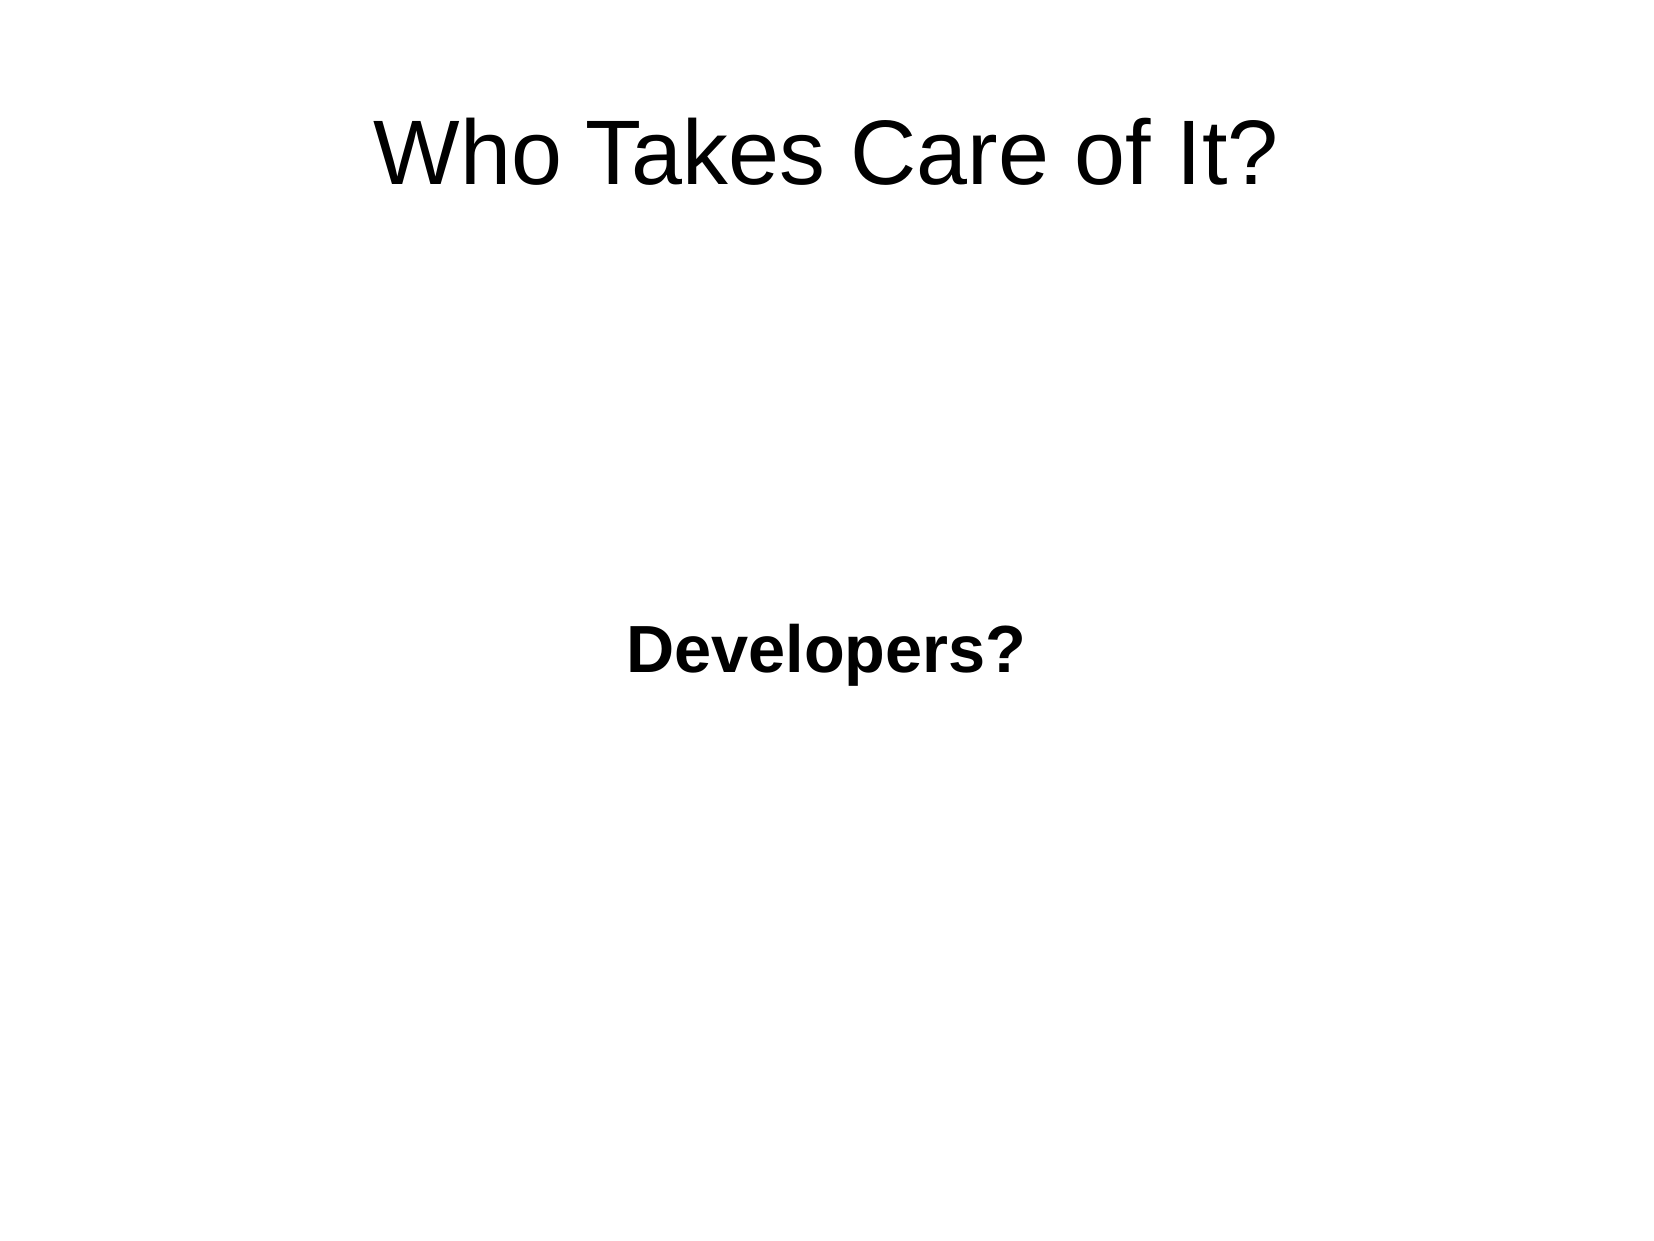

# Who Takes Care of It?
Developers?